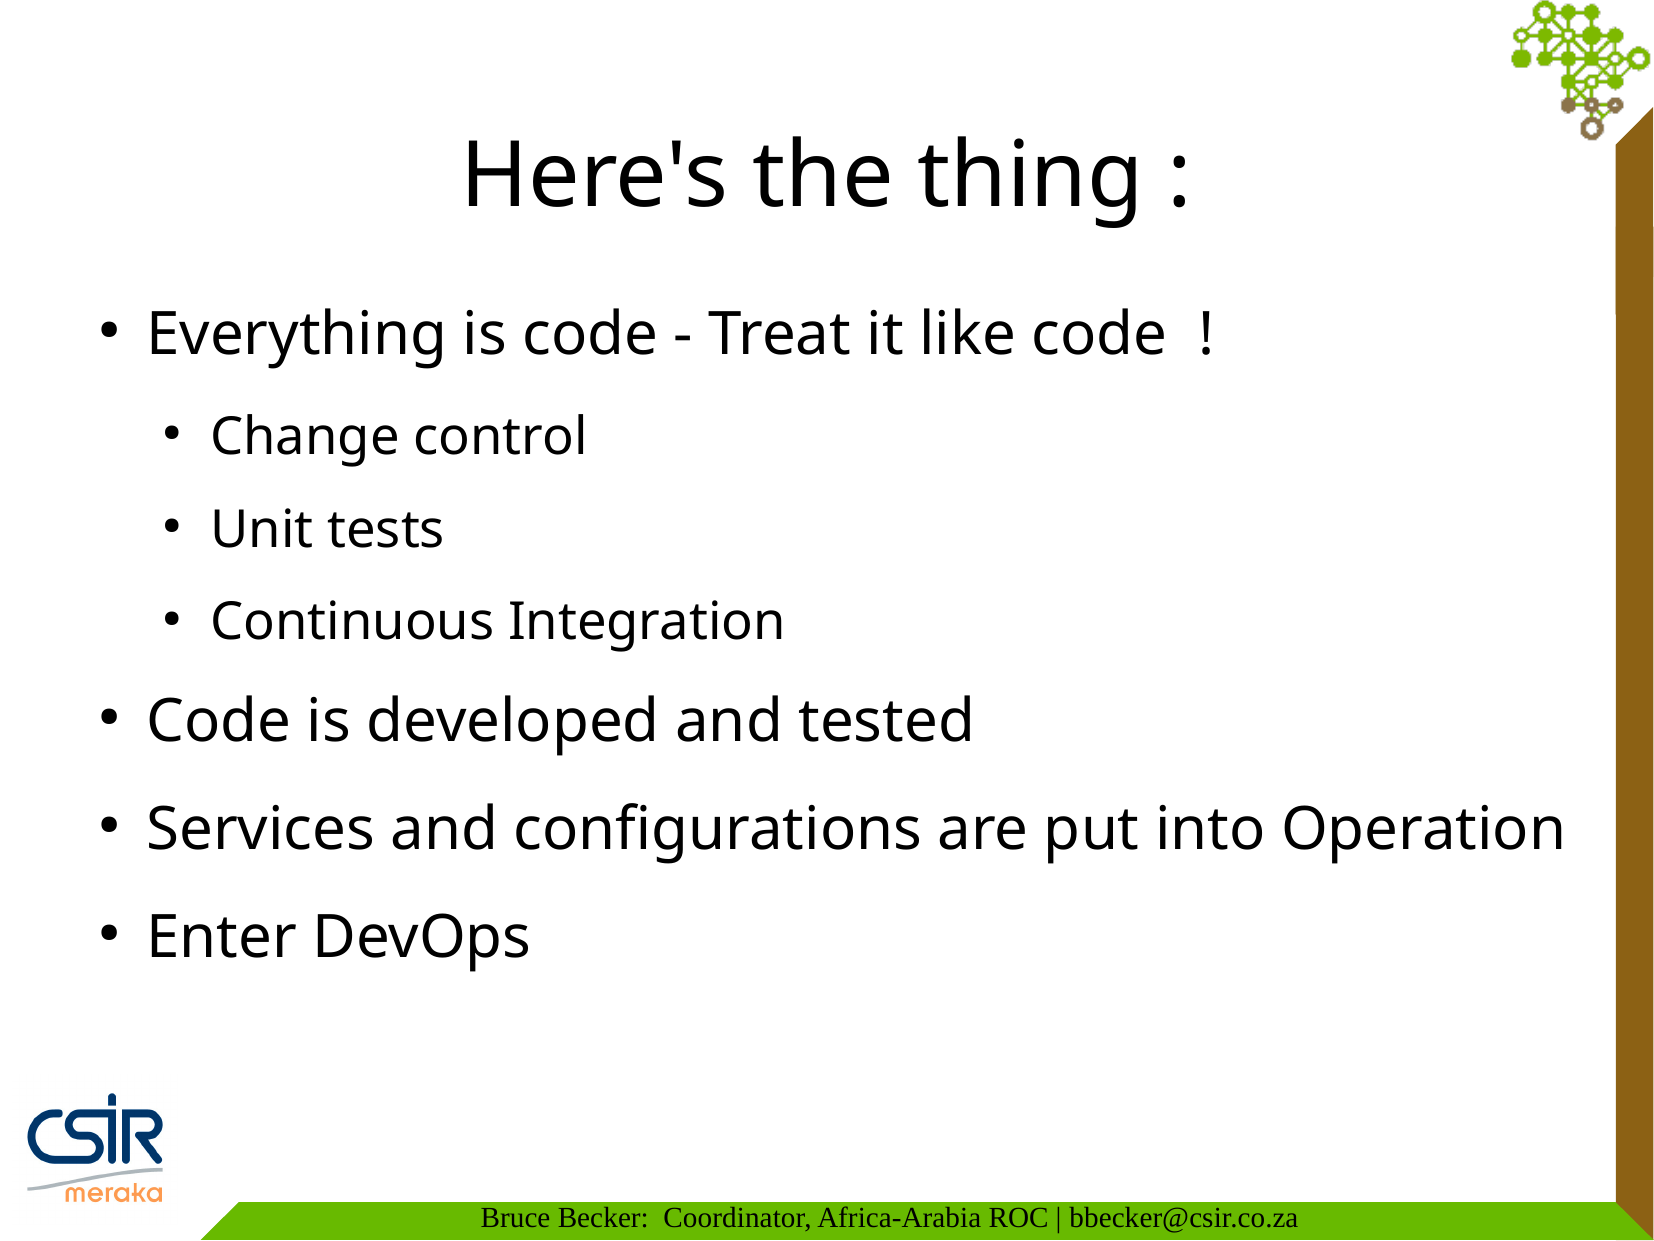

# Here's the thing :
Everything is code - Treat it like code !
Change control
Unit tests
Continuous Integration
Code is developed and tested
Services and configurations are put into Operation
Enter DevOps
8